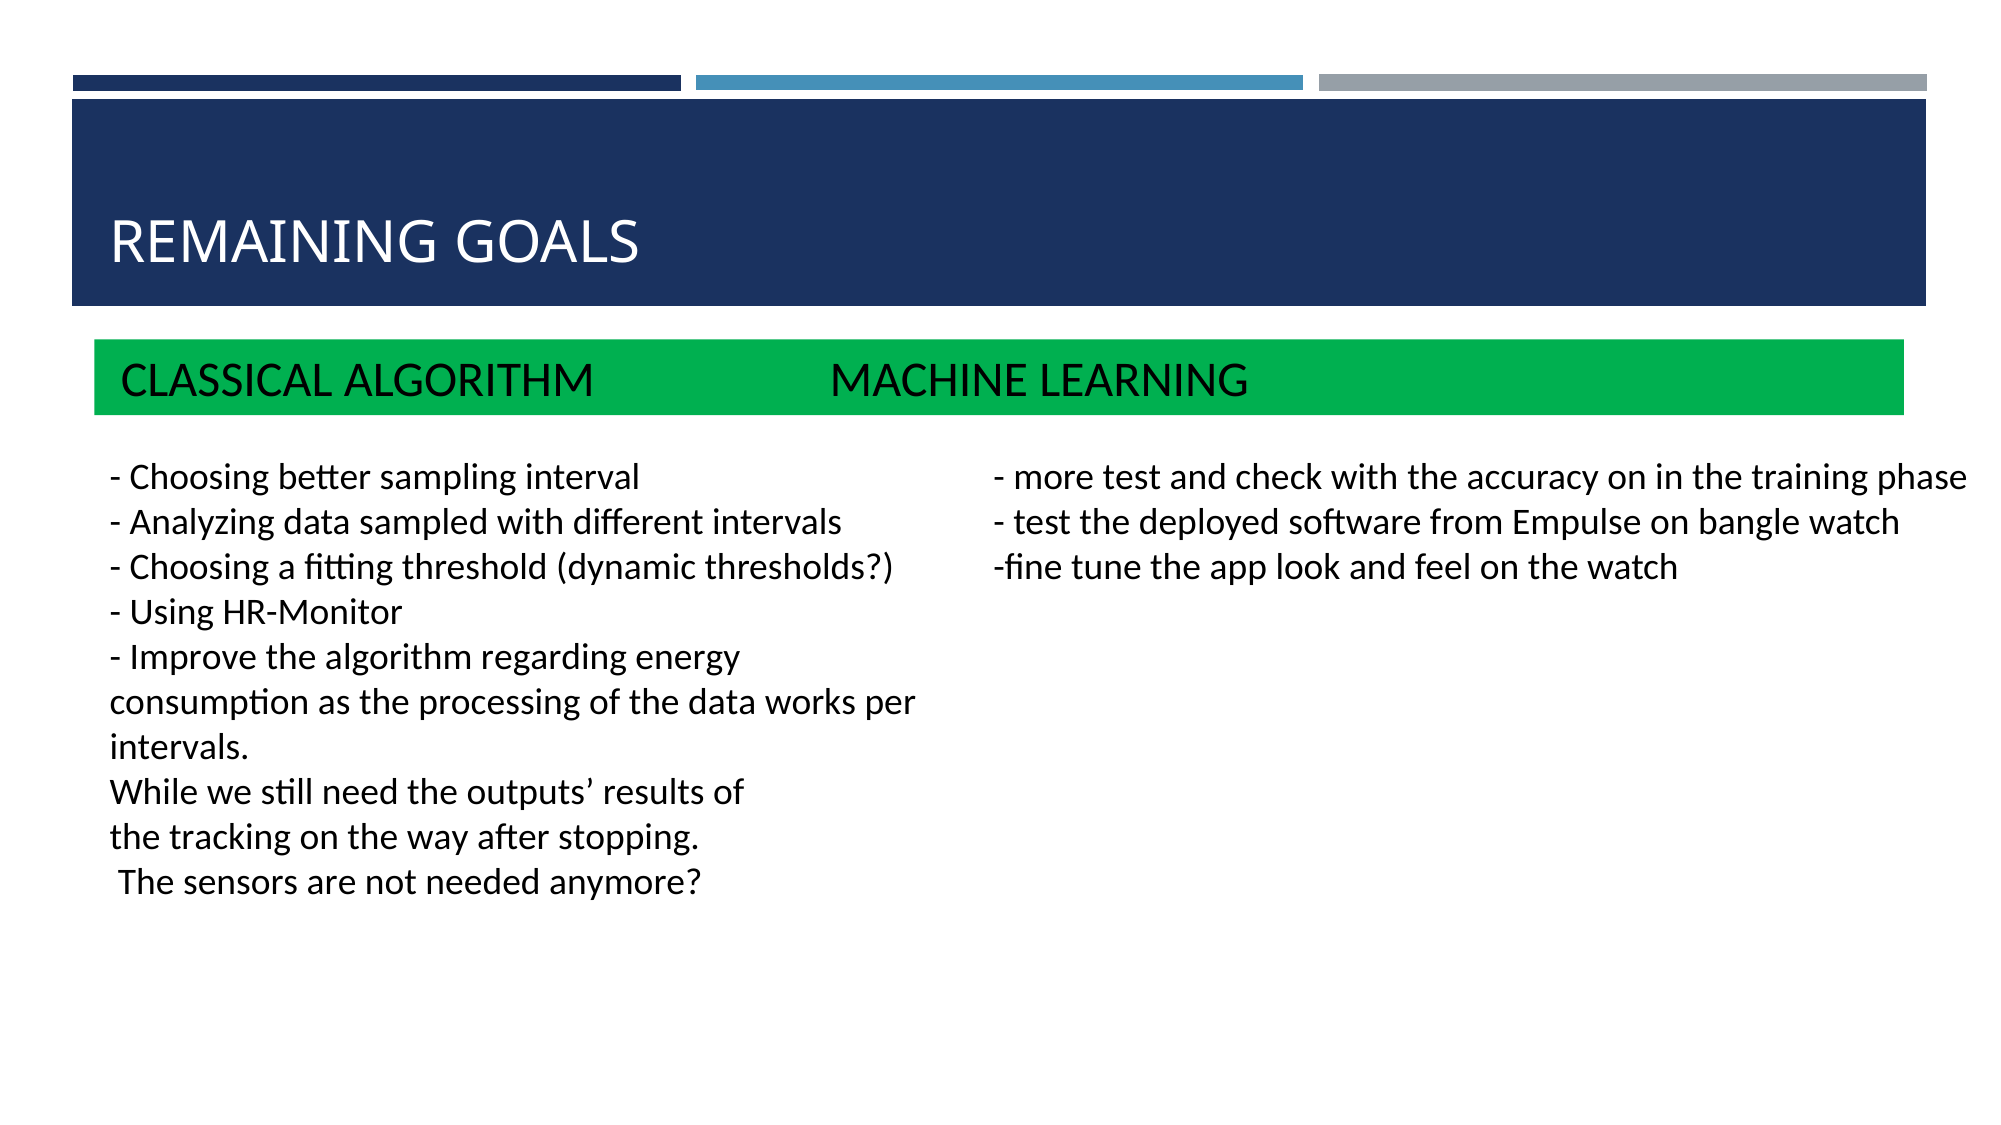

# Remaining goals
 CLASSICAL ALGORITHM			 MACHINE LEARNING
- Choosing better sampling interval
- Analyzing data sampled with different intervals
- Choosing a fitting threshold (dynamic thresholds?)
- Using HR-Monitor
- Improve the algorithm regarding energy consumption as the processing of the data works per intervals.
While we still need the outputs’ results of
the tracking on the way after stopping.
 The sensors are not needed anymore?
- more test and check with the accuracy on in the training phase
- test the deployed software from Empulse on bangle watch
-fine tune the app look and feel on the watch